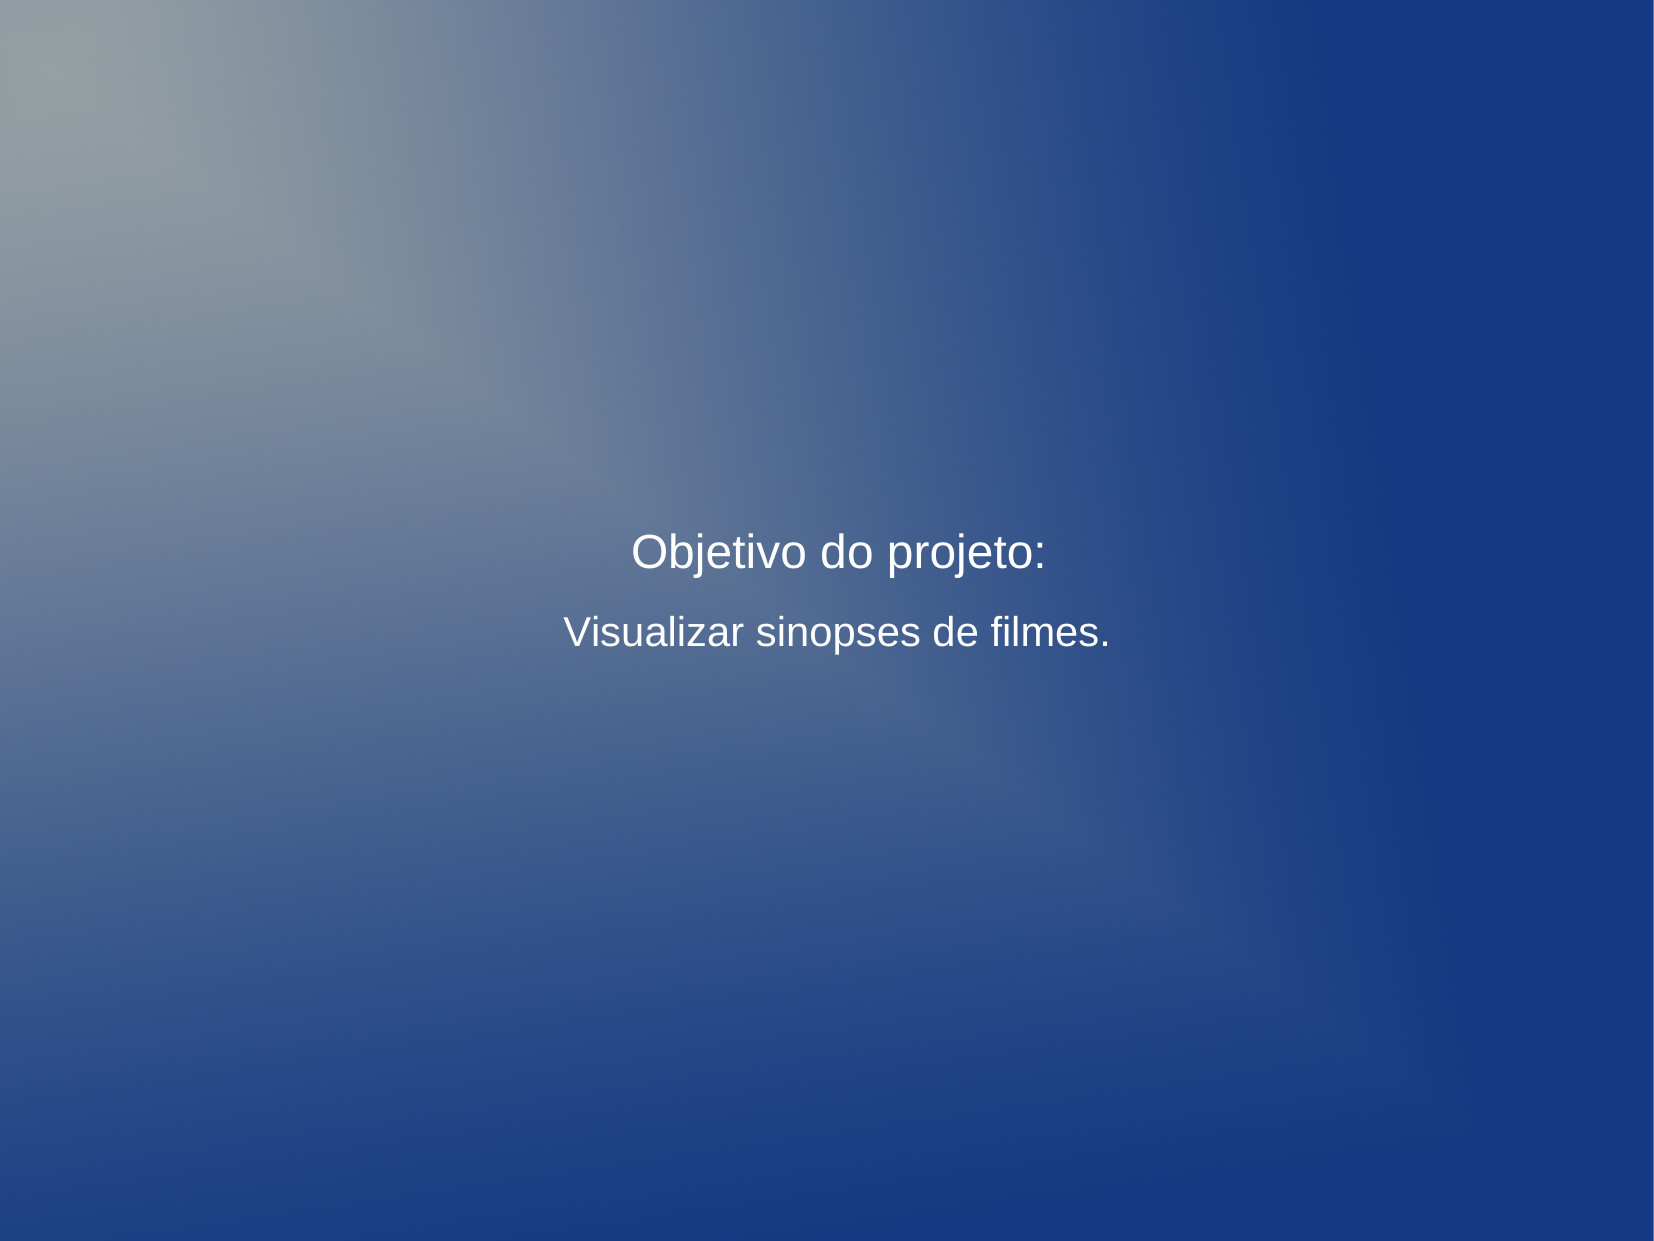

#
 Objetivo do projeto:
 Visualizar sinopses de filmes.